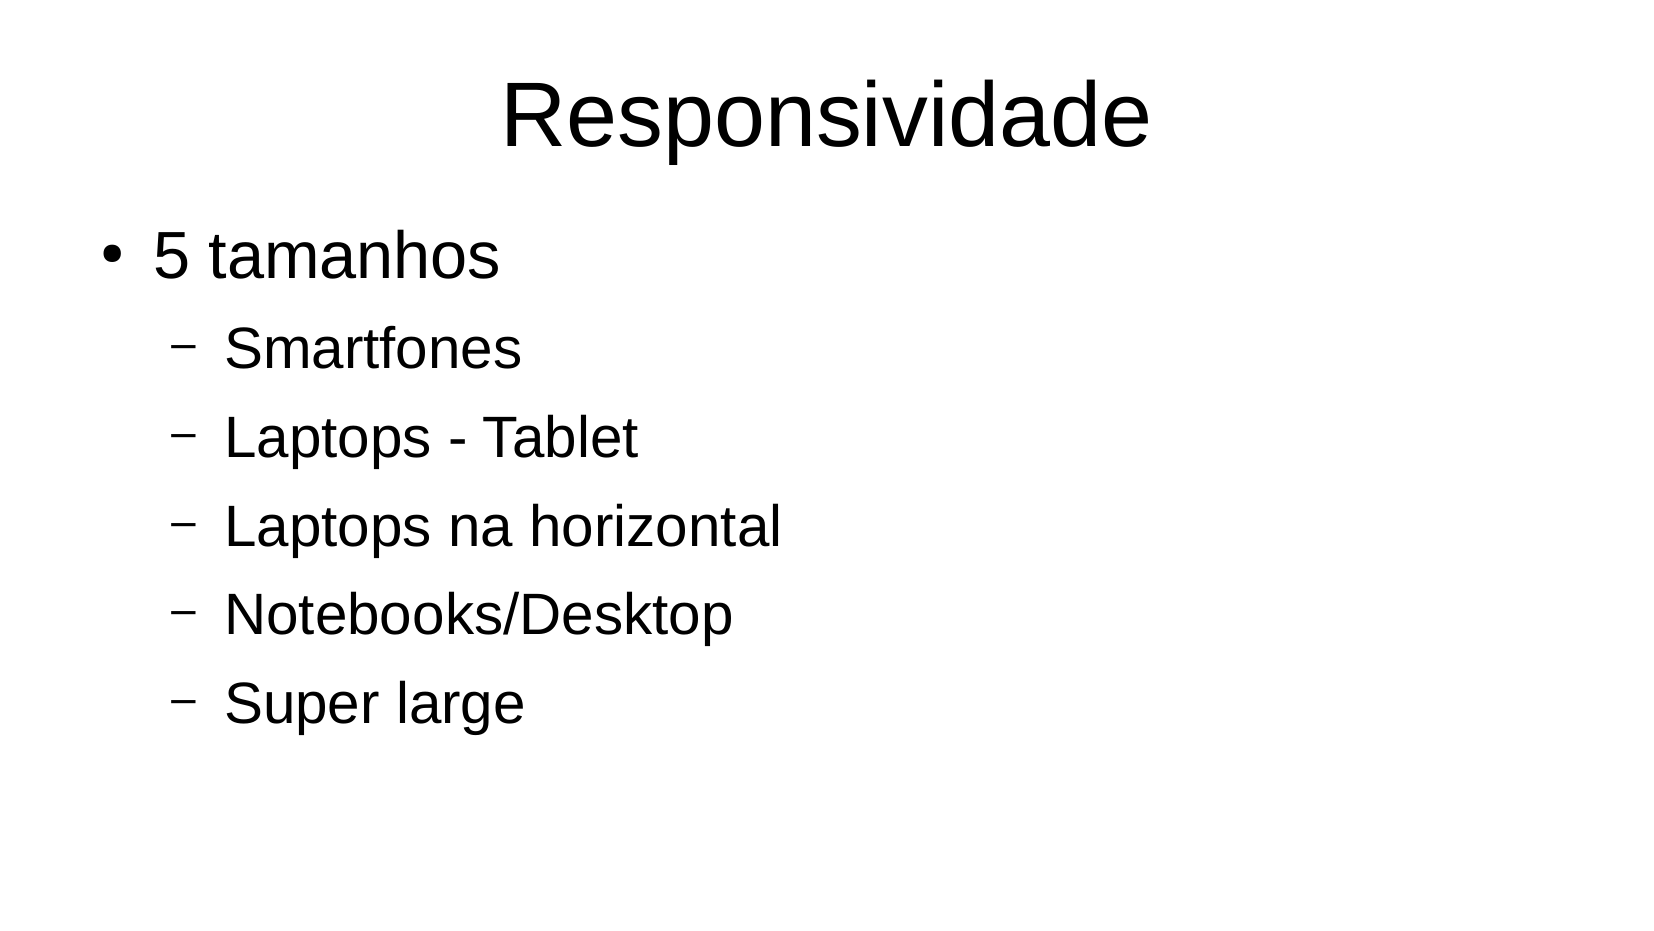

# Responsividade
5 tamanhos
Smartfones
Laptops - Tablet
Laptops na horizontal
Notebooks/Desktop
Super large